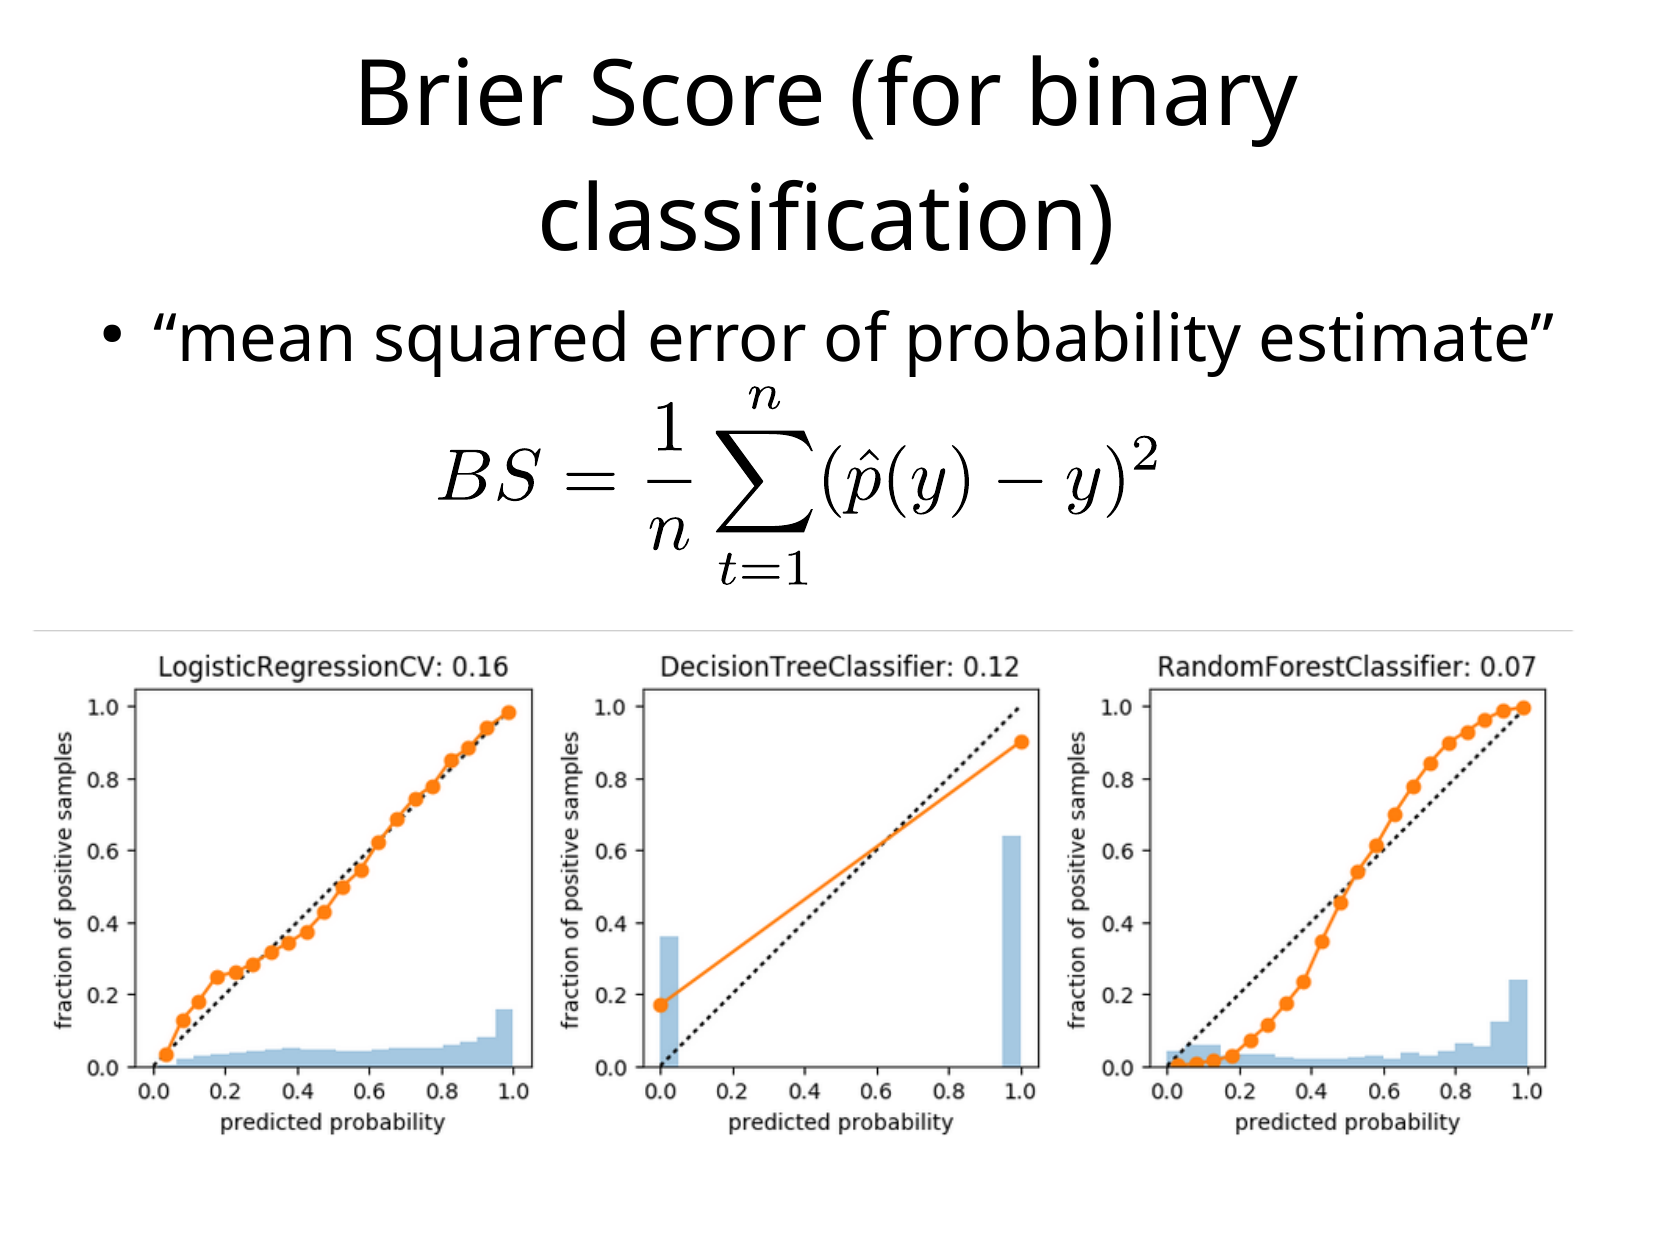

# Brier Score (for binary classification)
“mean squared error of probability estimate”